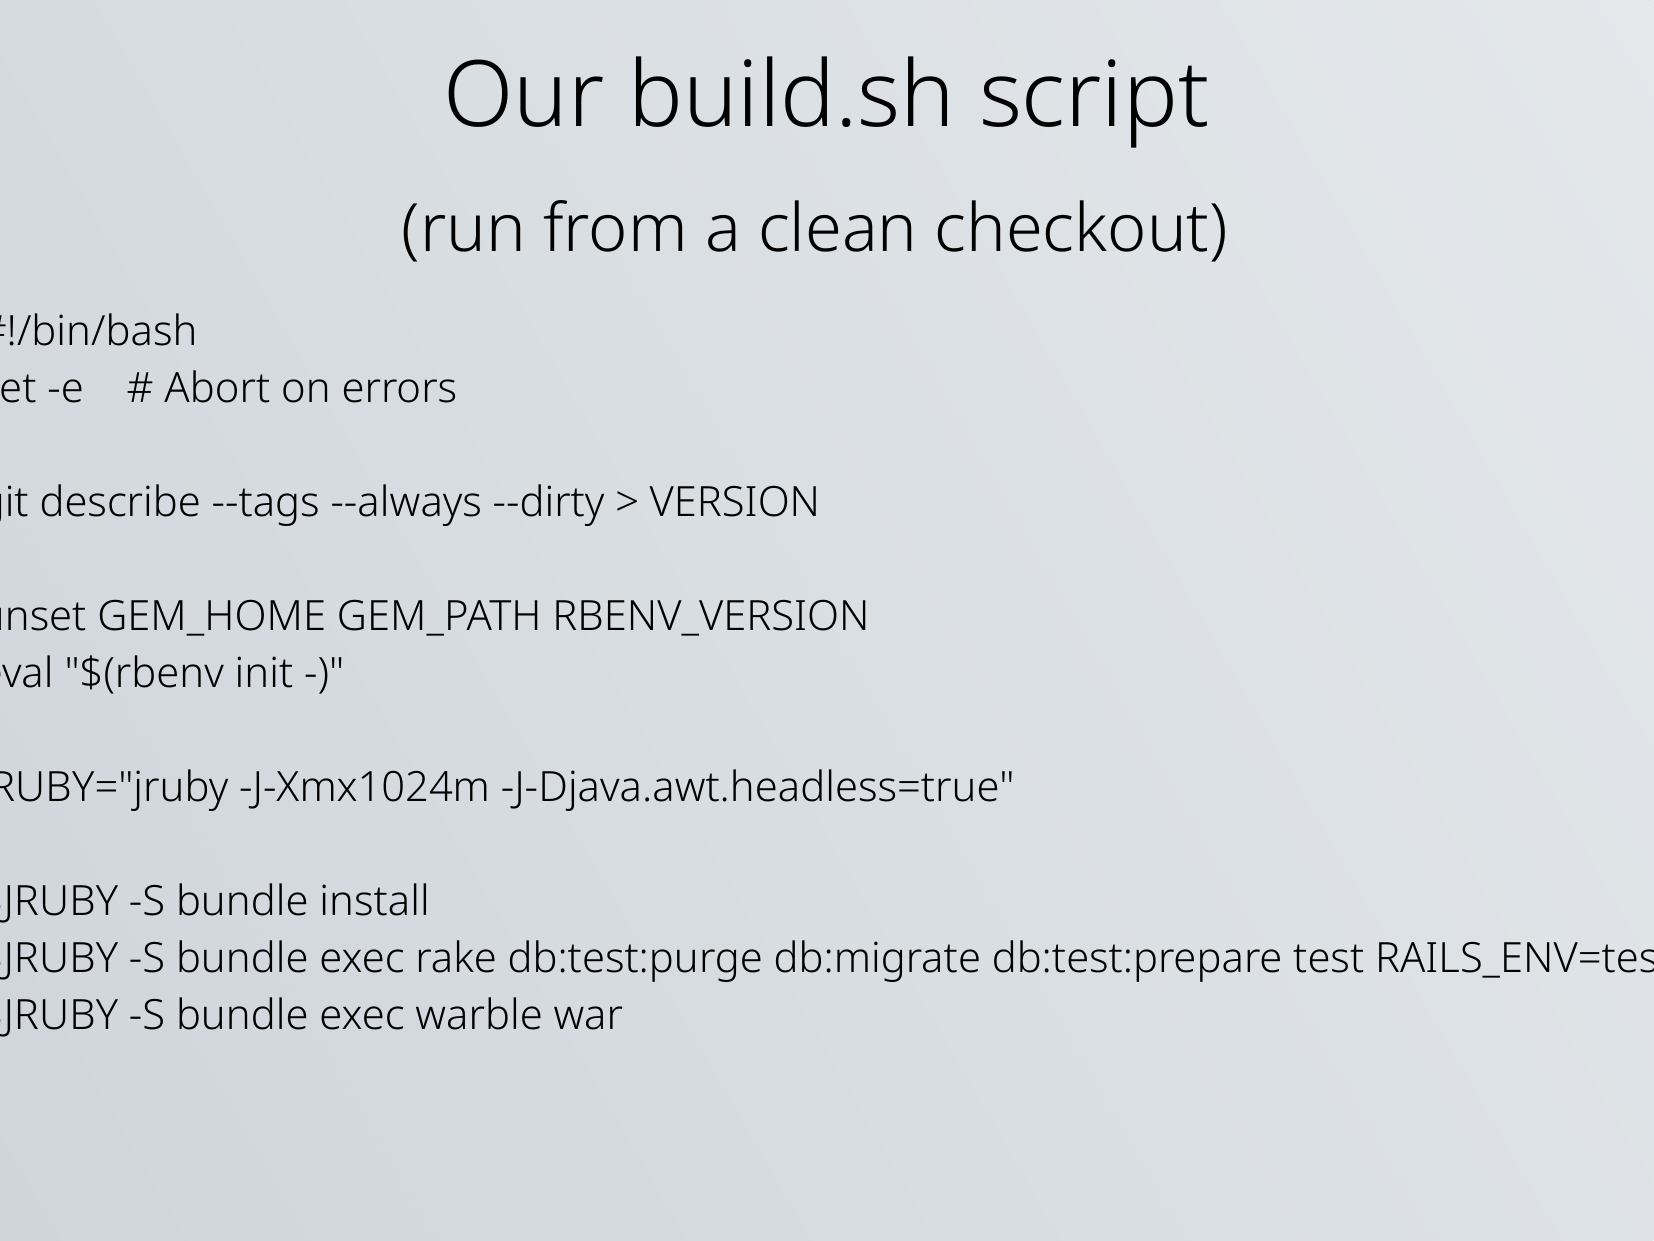

# Our build.sh script (run from a clean checkout)
#!/bin/bash
set -e # Abort on errors
git describe --tags --always --dirty > VERSION
unset GEM_HOME GEM_PATH RBENV_VERSION
eval "$(rbenv init -)"
JRUBY="jruby -J-Xmx1024m -J-Djava.awt.headless=true"
$JRUBY -S bundle install
$JRUBY -S bundle exec rake db:test:purge db:migrate db:test:prepare test RAILS_ENV=test
$JRUBY -S bundle exec warble war